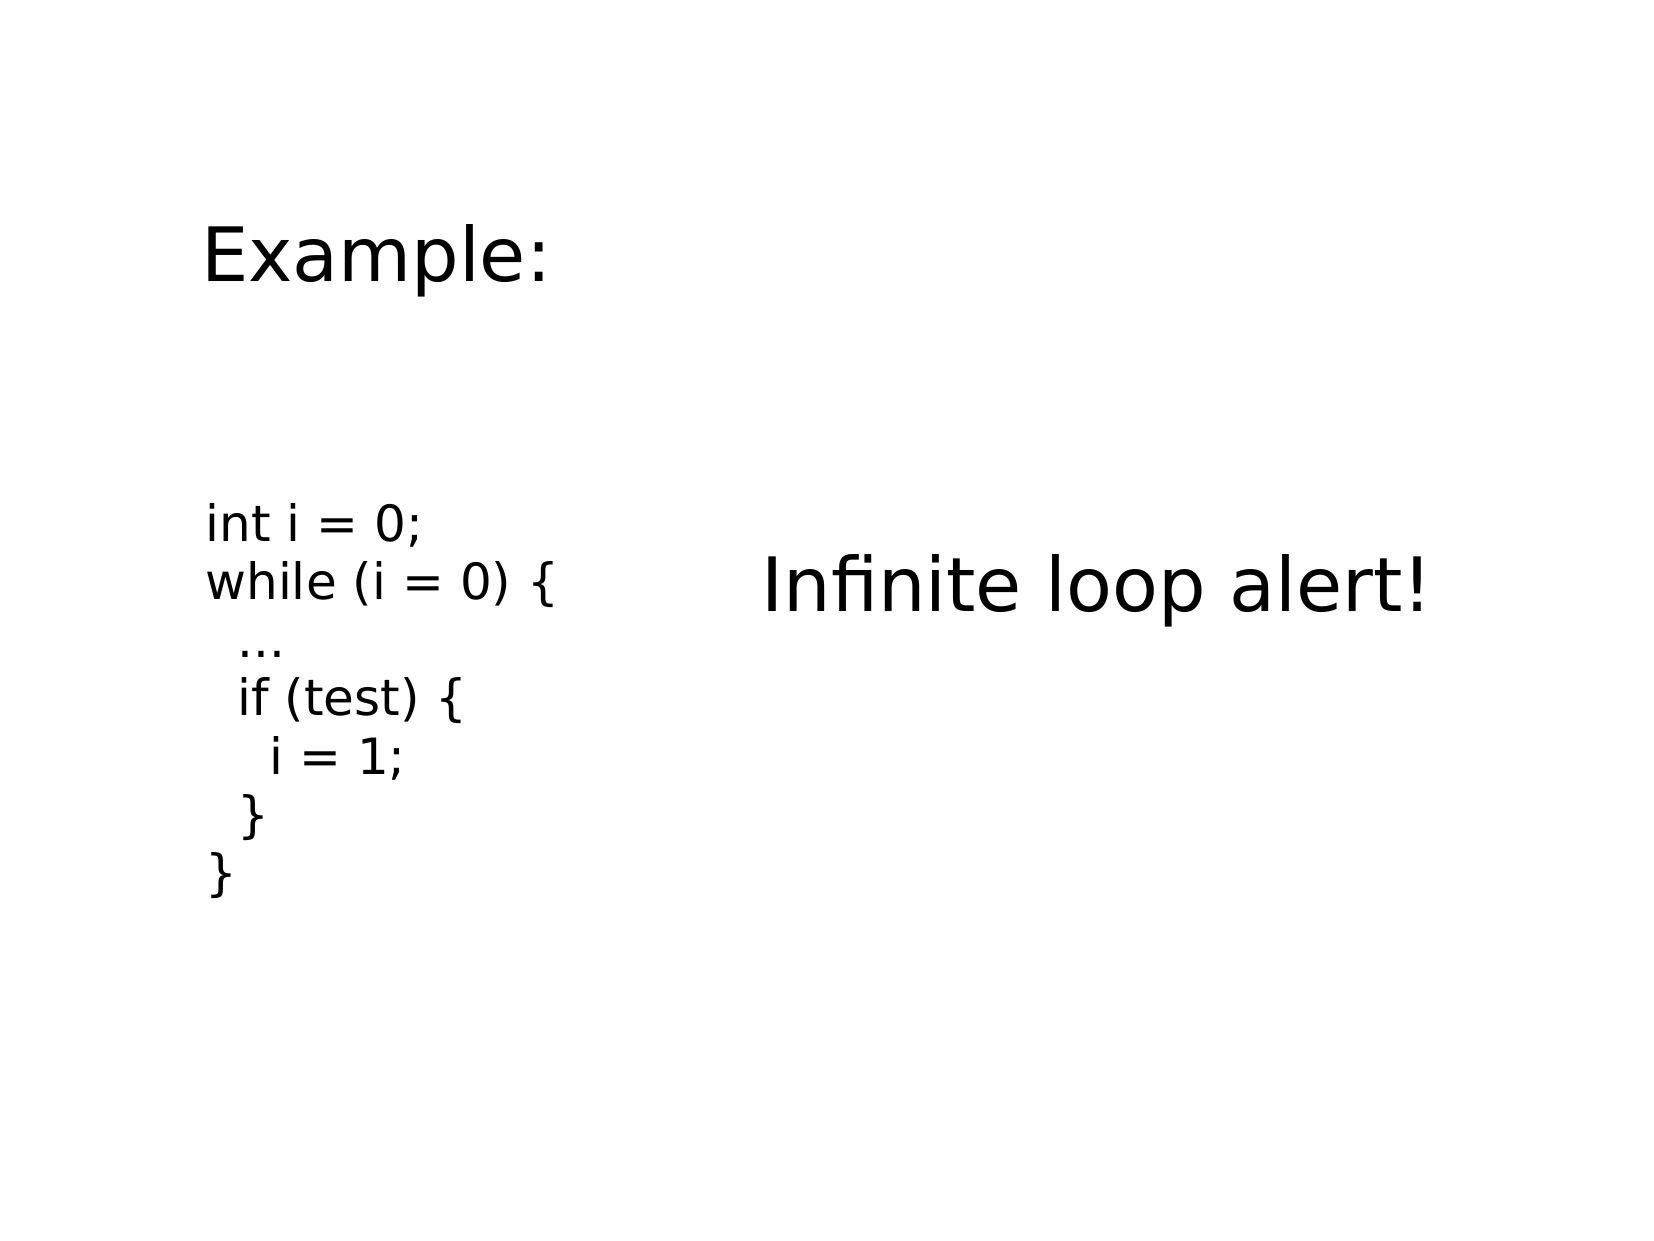

Example:
int i = 0;
while (i = 0) {
 ...
 if (test) {
 i = 1;
 }
}
Infinite loop alert!